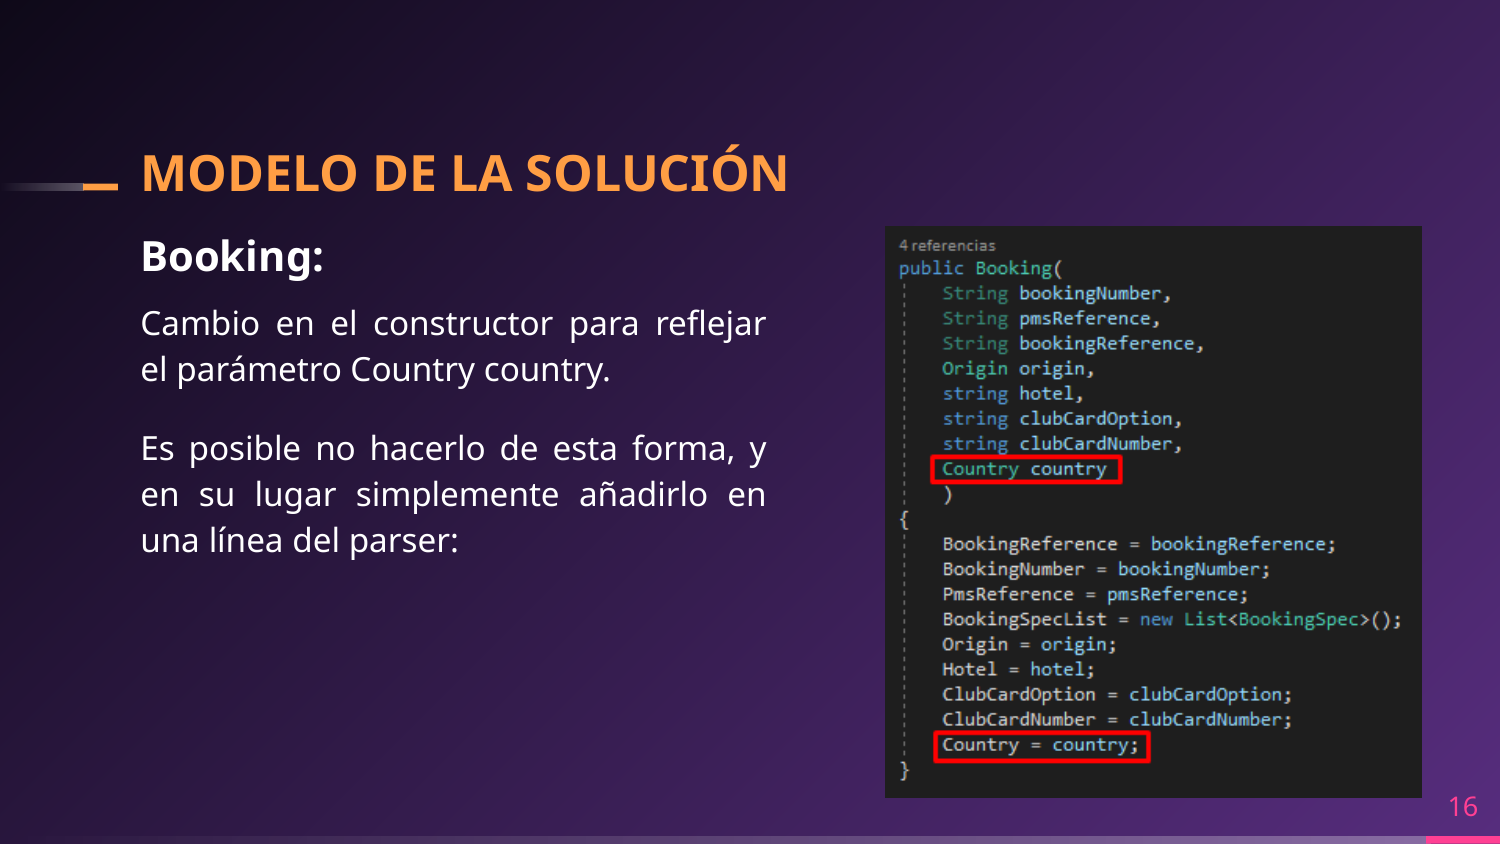

# MODELO DE LA SOLUCIÓN
Booking:
Cambio en el constructor para reflejar el parámetro Country country.
Es posible no hacerlo de esta forma, y en su lugar simplemente añadirlo en una línea del parser: